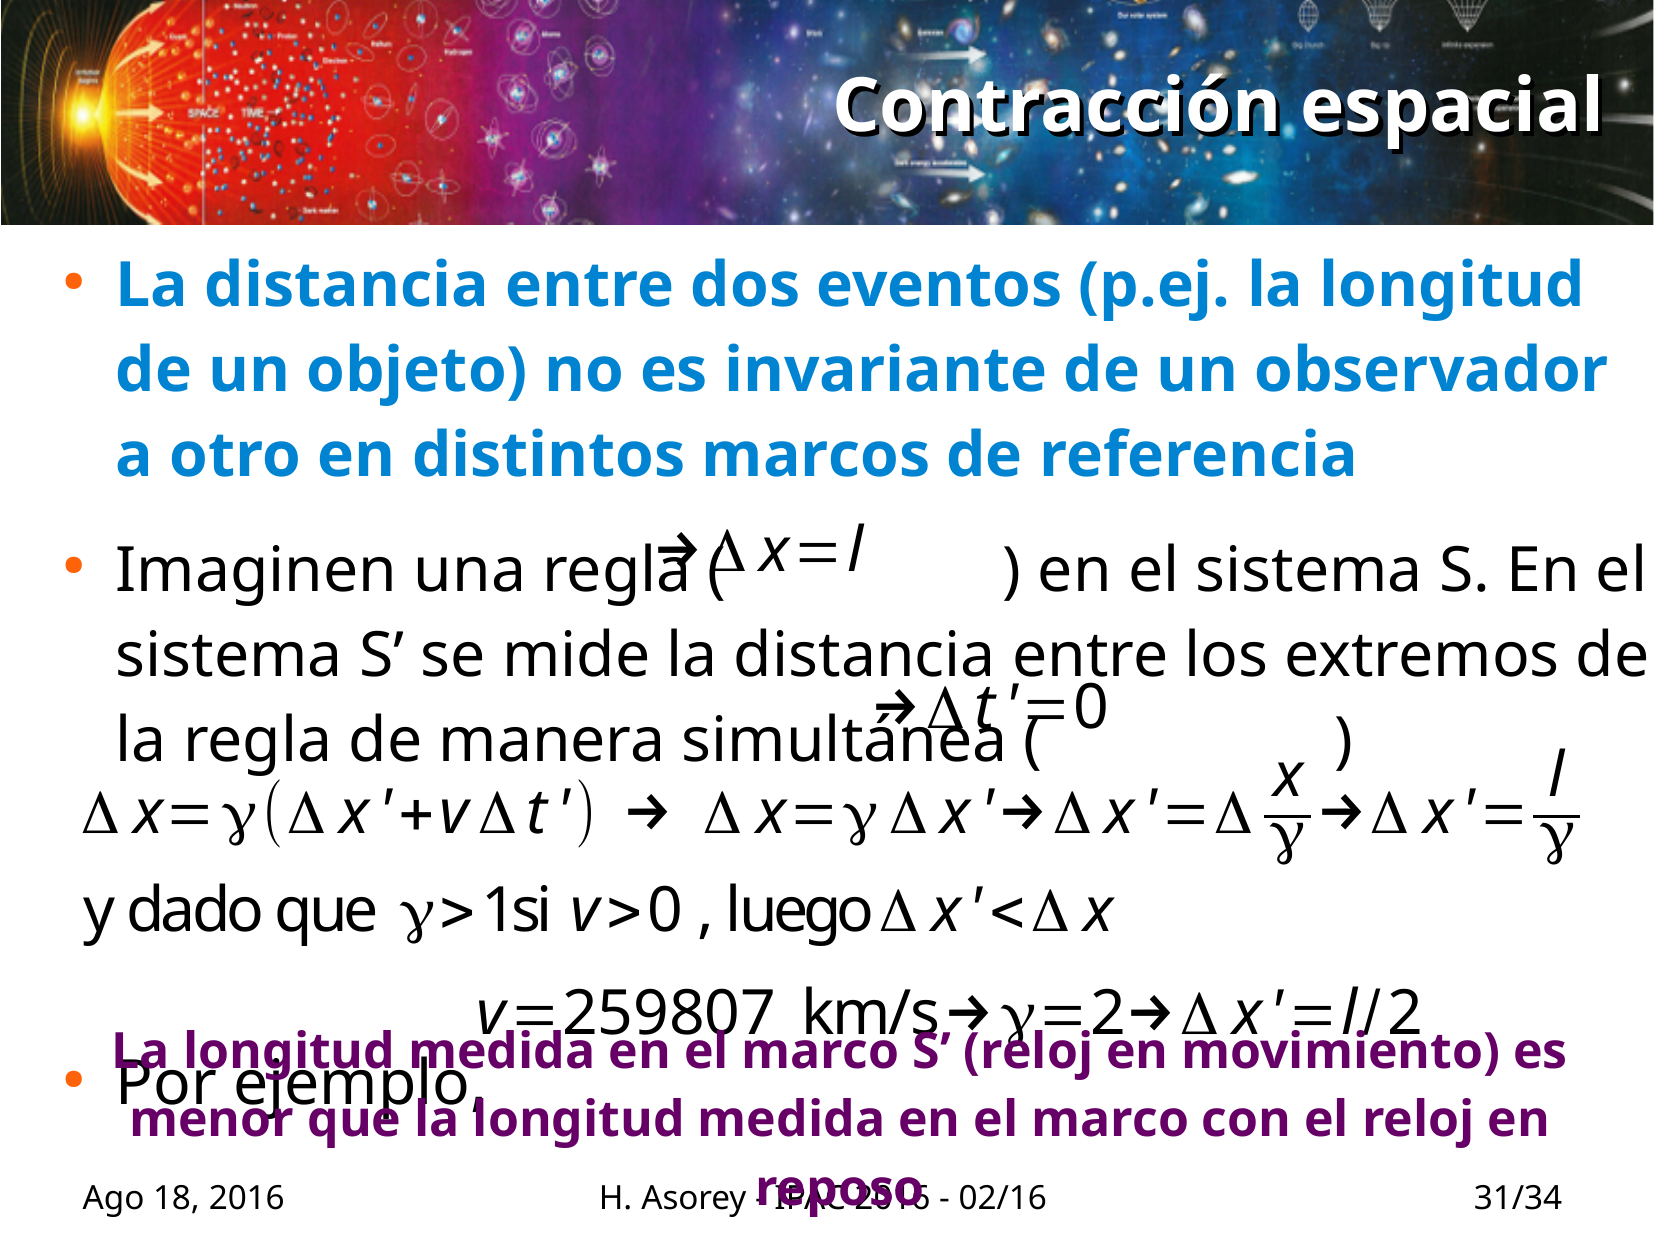

# Contracción espacial
La distancia entre dos eventos (p.ej. la longitud de un objeto) no es invariante de un observador a otro en distintos marcos de referencia
Imaginen una regla ( ) en el sistema S. En el sistema S’ se mide la distancia entre los extremos de la regla de manera simultánea ( )
Por ejemplo,
La longitud medida en el marco S’ (reloj en movimiento) es menor que la longitud medida en el marco con el reloj en reposo
Ago 18, 2016
H. Asorey - IPAC 2016 - 02/16
31
El intervalo medido en el marco S (reloj en reposo) dura 1 segundo.
El mismo intervalo visto en el marco en movimiento S’ dura 2 segundos